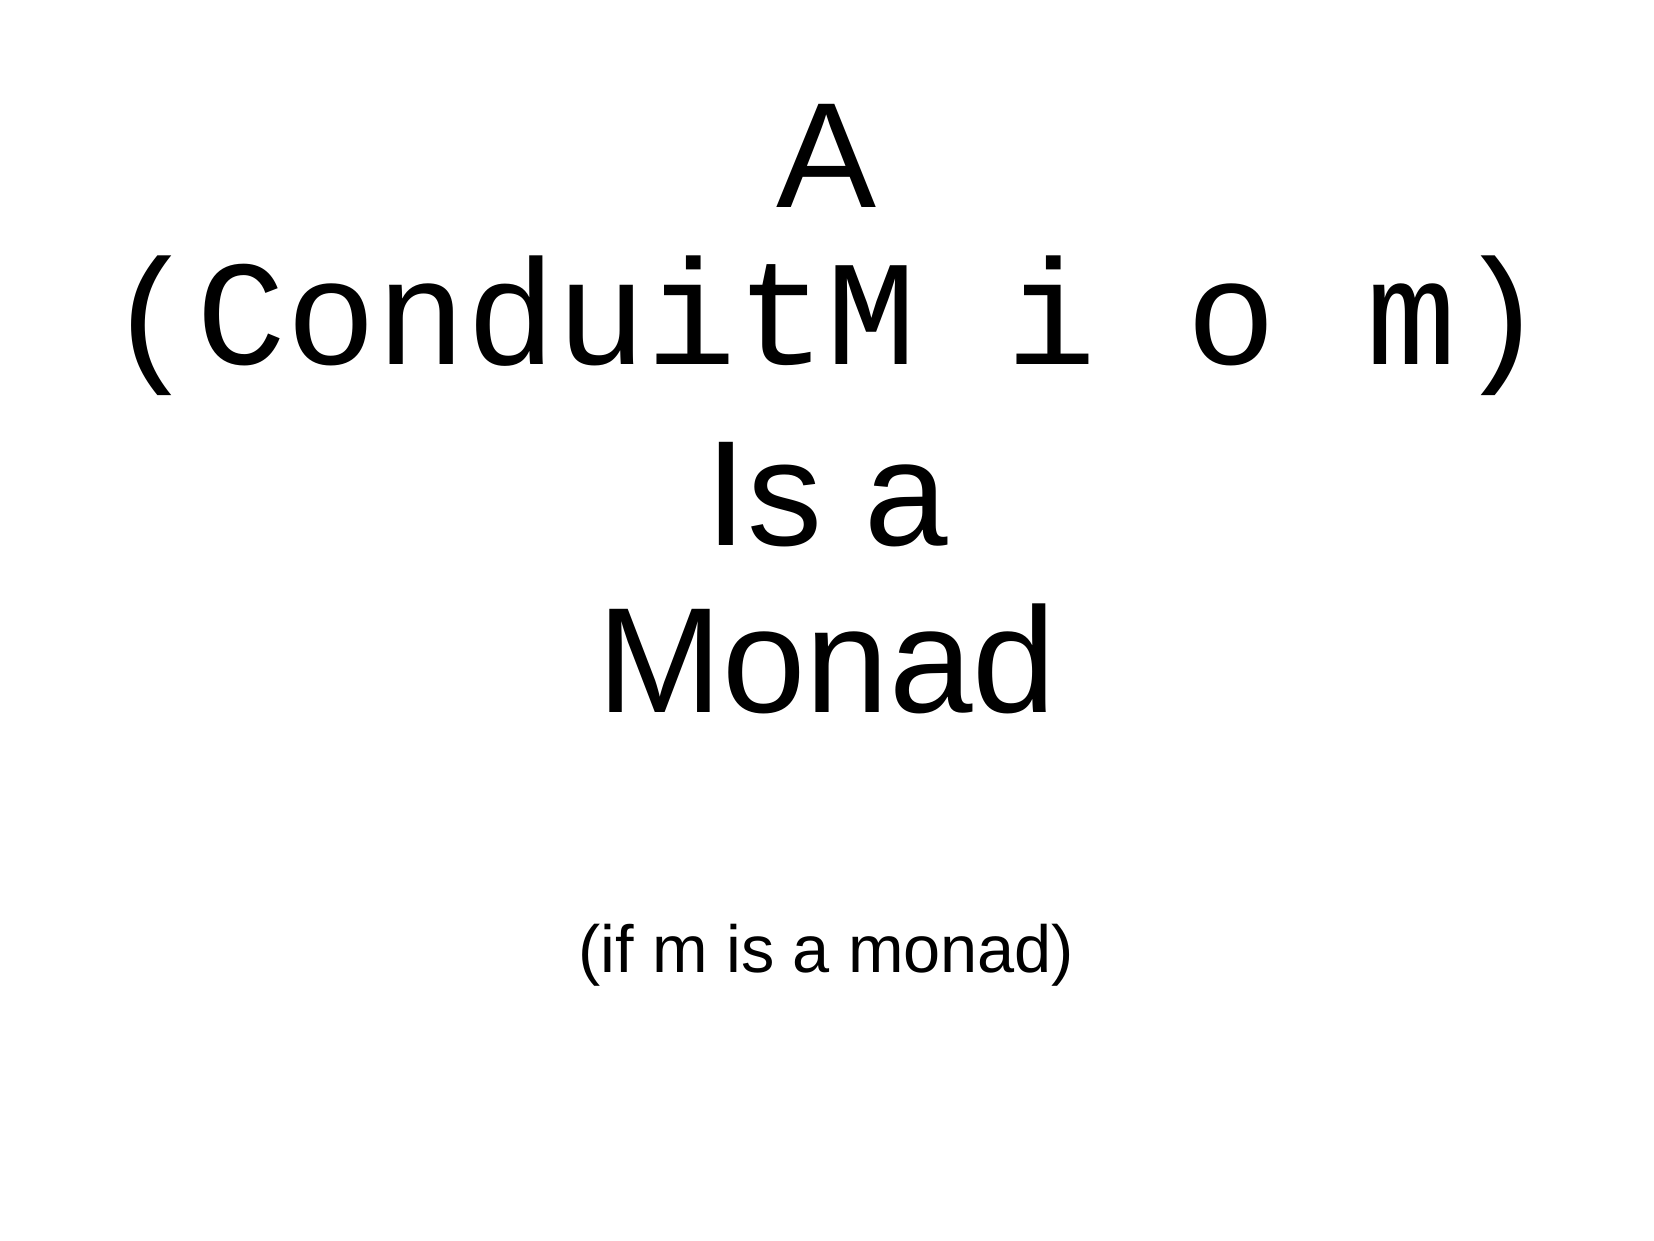

# A
(ConduitM i o m)
Is a
Monad
(if m is a monad)